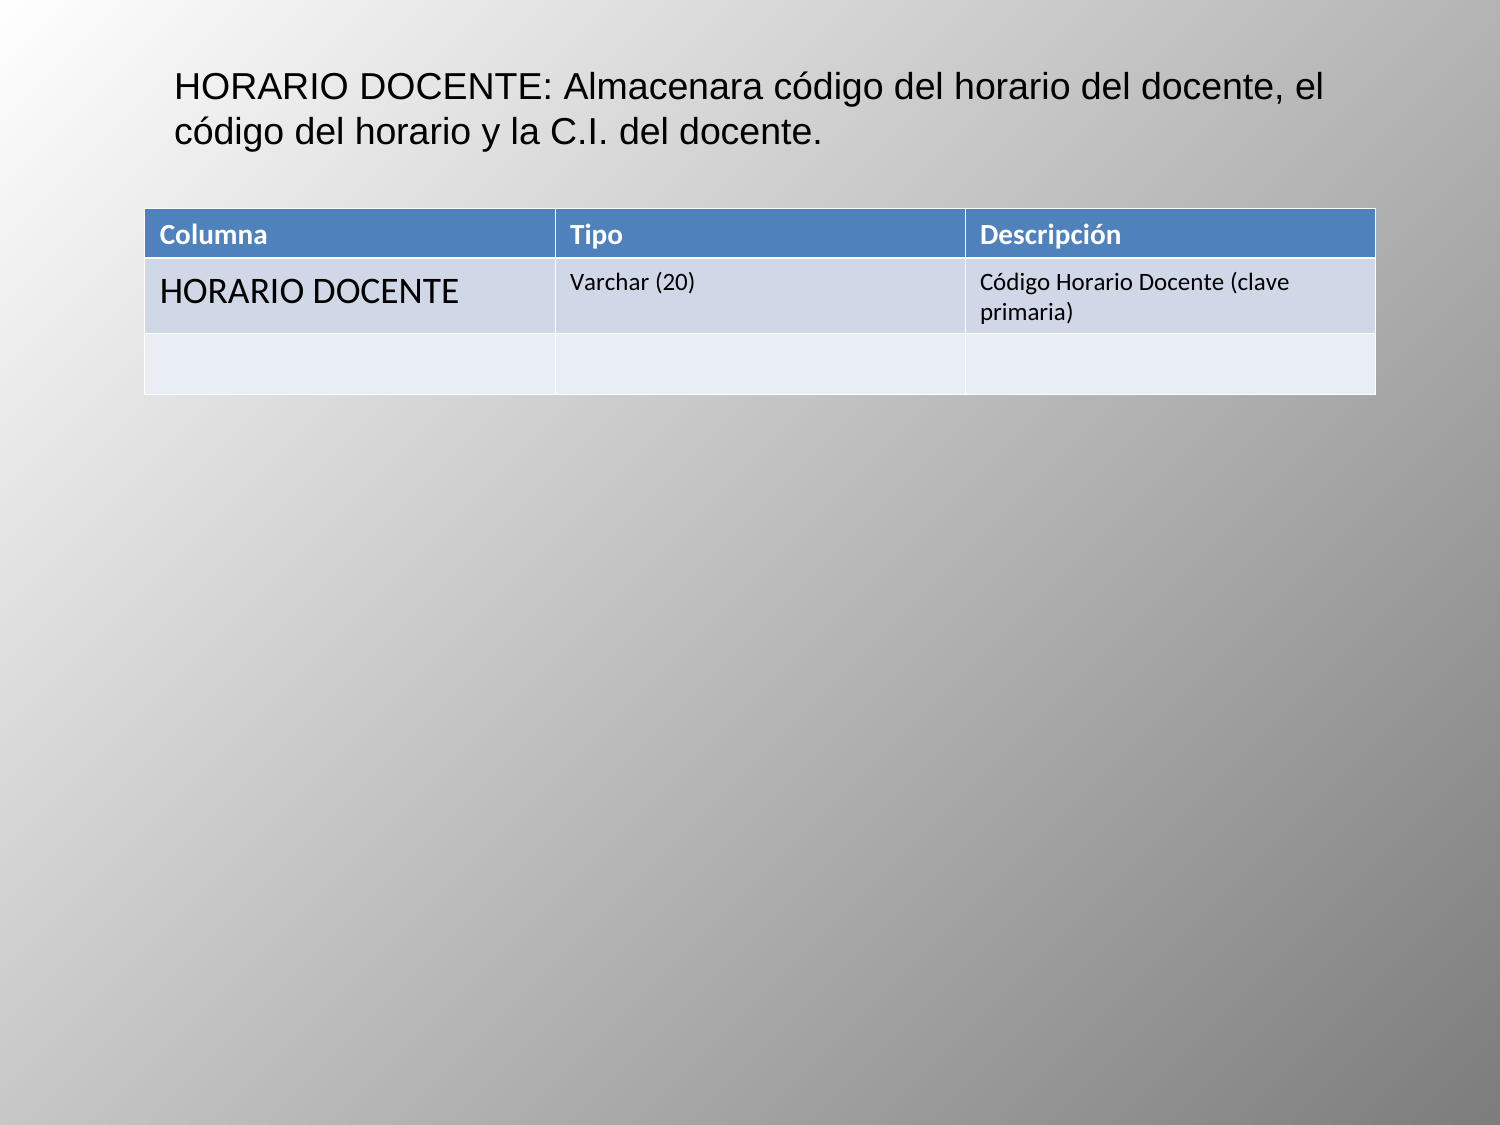

HORARIO DOCENTE: Almacenara código del horario del docente, el código del horario y la C.I. del docente.
| Columna | Tipo | Descripción |
| --- | --- | --- |
| HORARIO DOCENTE | Varchar (20) | Código Horario Docente (clave primaria) |
| | | |